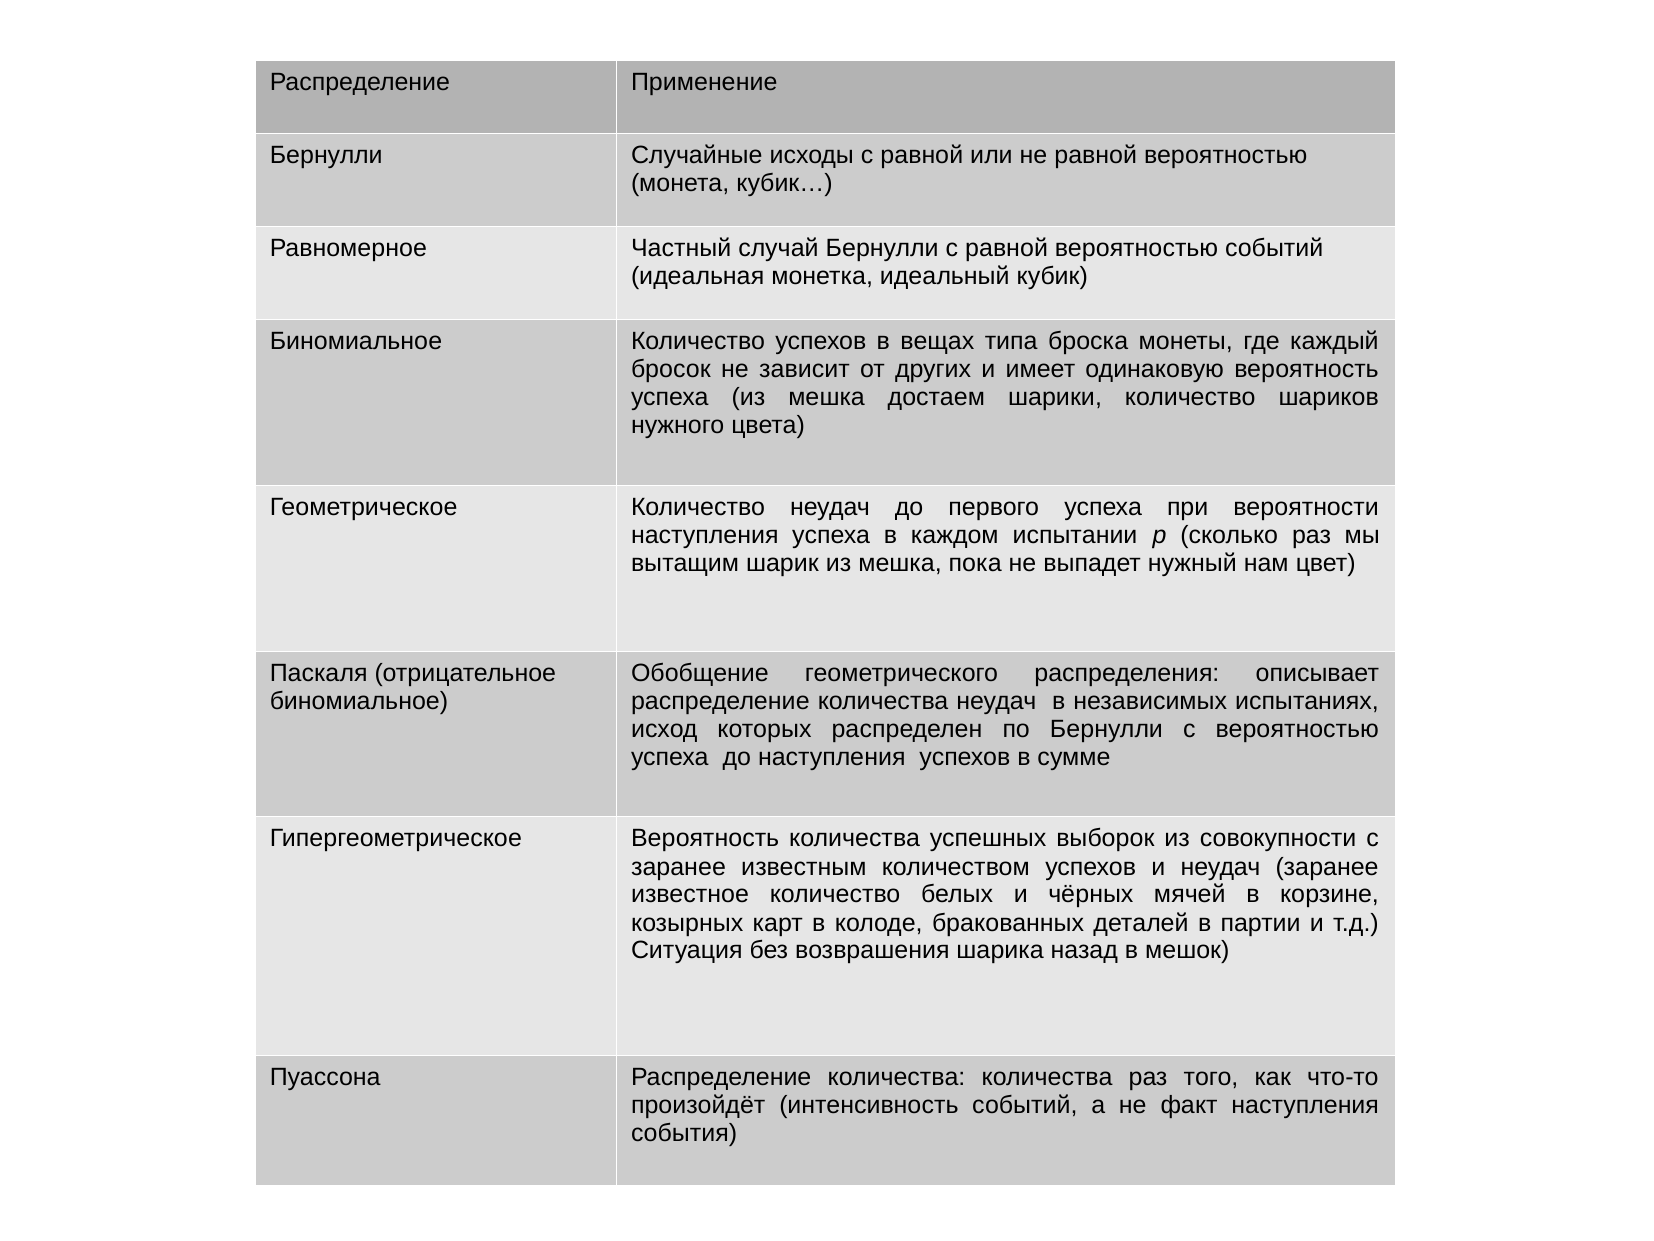

| Распределение | Применение |
| --- | --- |
| Бернулли | Случайные исходы с равной или не равной вероятностью (монета, кубик…) |
| Равномерное | Частный случай Бернулли с равной вероятностью событий (идеальная монетка, идеальный кубик) |
| Биномиальное | Количество успехов в вещах типа броска монеты, где каждый бросок не зависит от других и имеет одинаковую вероятность успеха (из мешка достаем шарики, количество шариков нужного цвета) |
| Геометрическое | Количество неудач до первого успеха при вероятности наступления успеха в каждом испытании р (сколько раз мы вытащим шарик из мешка, пока не выпадет нужный нам цвет) |
| Паскаля (отрицательное биномиальное) | Обобщение геометрического распределения: описывает распределение количества неудач в независимых испытаниях, исход которых распределен по Бернулли с вероятностью успеха до наступления успехов в сумме |
| Гипергеометрическое | Вероятность количества успешных выборок из совокупности с заранее известным количеством успехов и неудач (заранее известное количество белых и чёрных мячей в корзине, козырных карт в колоде, бракованных деталей в партии и т.д.) Ситуация без возврашения шарика назад в мешок) |
| Пуассона | Распределение количества: количества раз того, как что-то произойдёт (интенсивность событий, а не факт наступления события) |